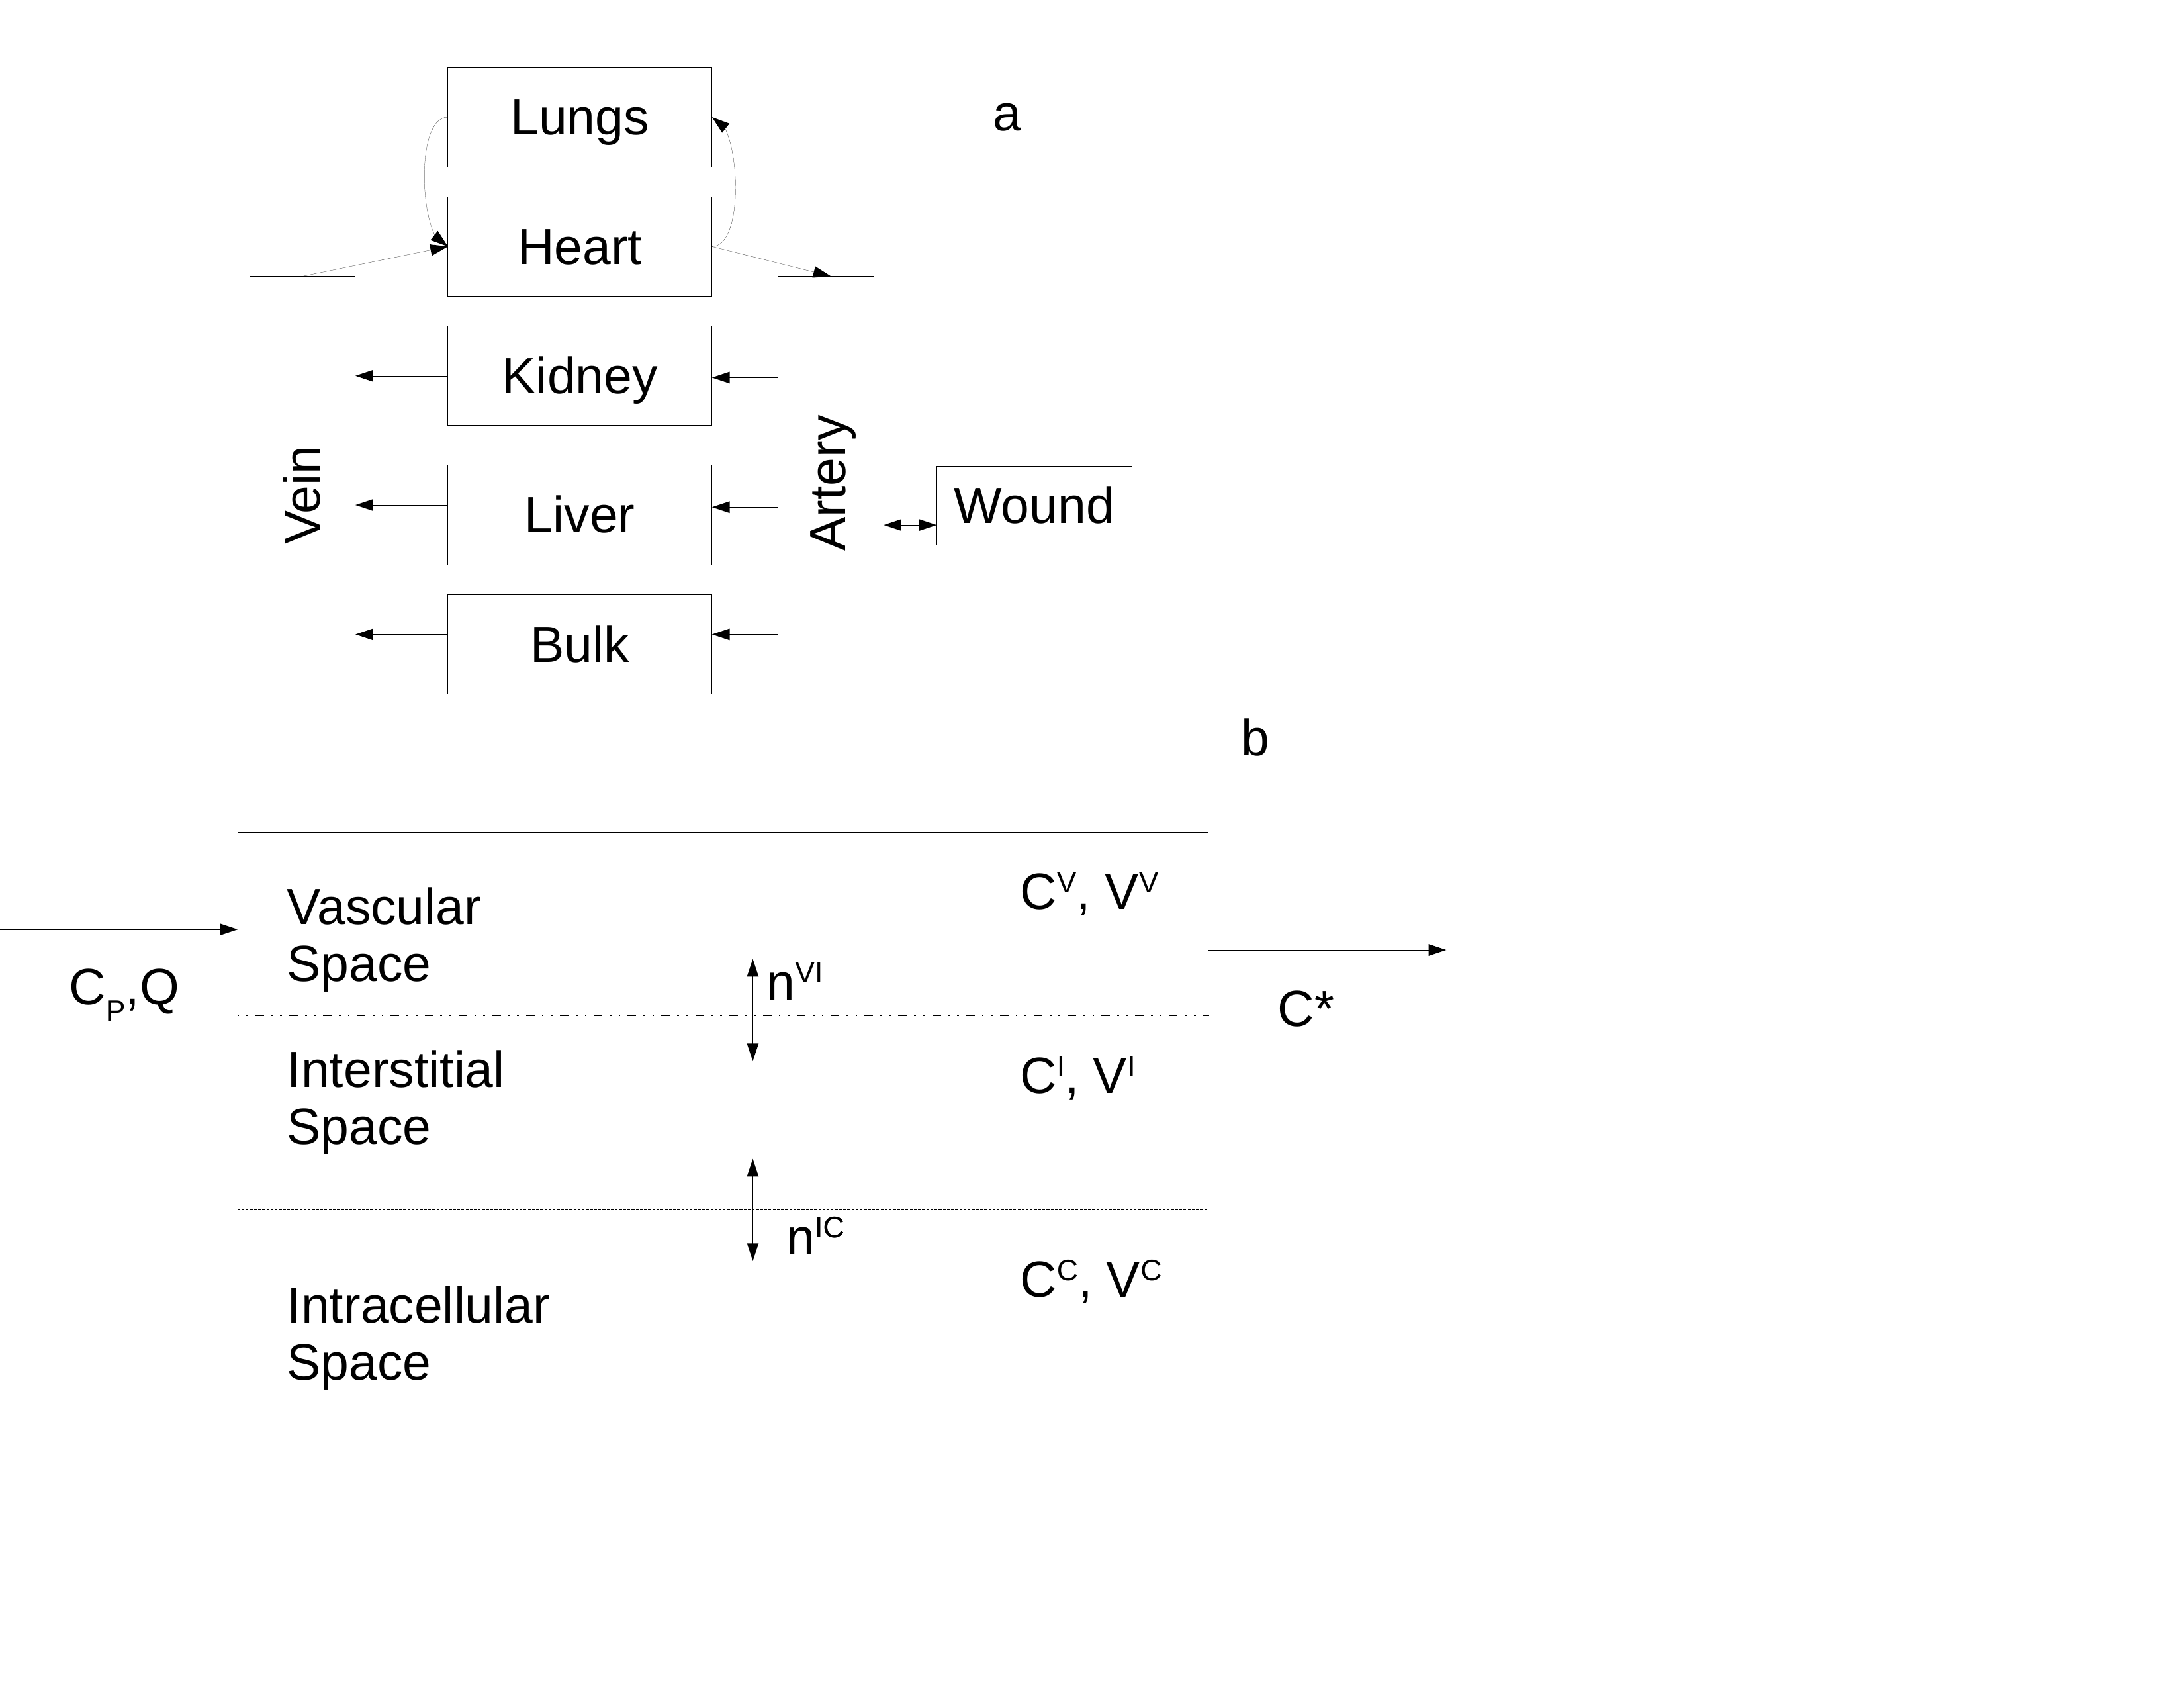

Lungs
a
Heart
Kidney
Artery
Vein
Liver
Wound
Bulk
b
CV, VV
Vascular Space
nVI
CP,Q
C*
Interstitial Space
CI, VI
nIC
nIC
CC, VC
Intracellular Space